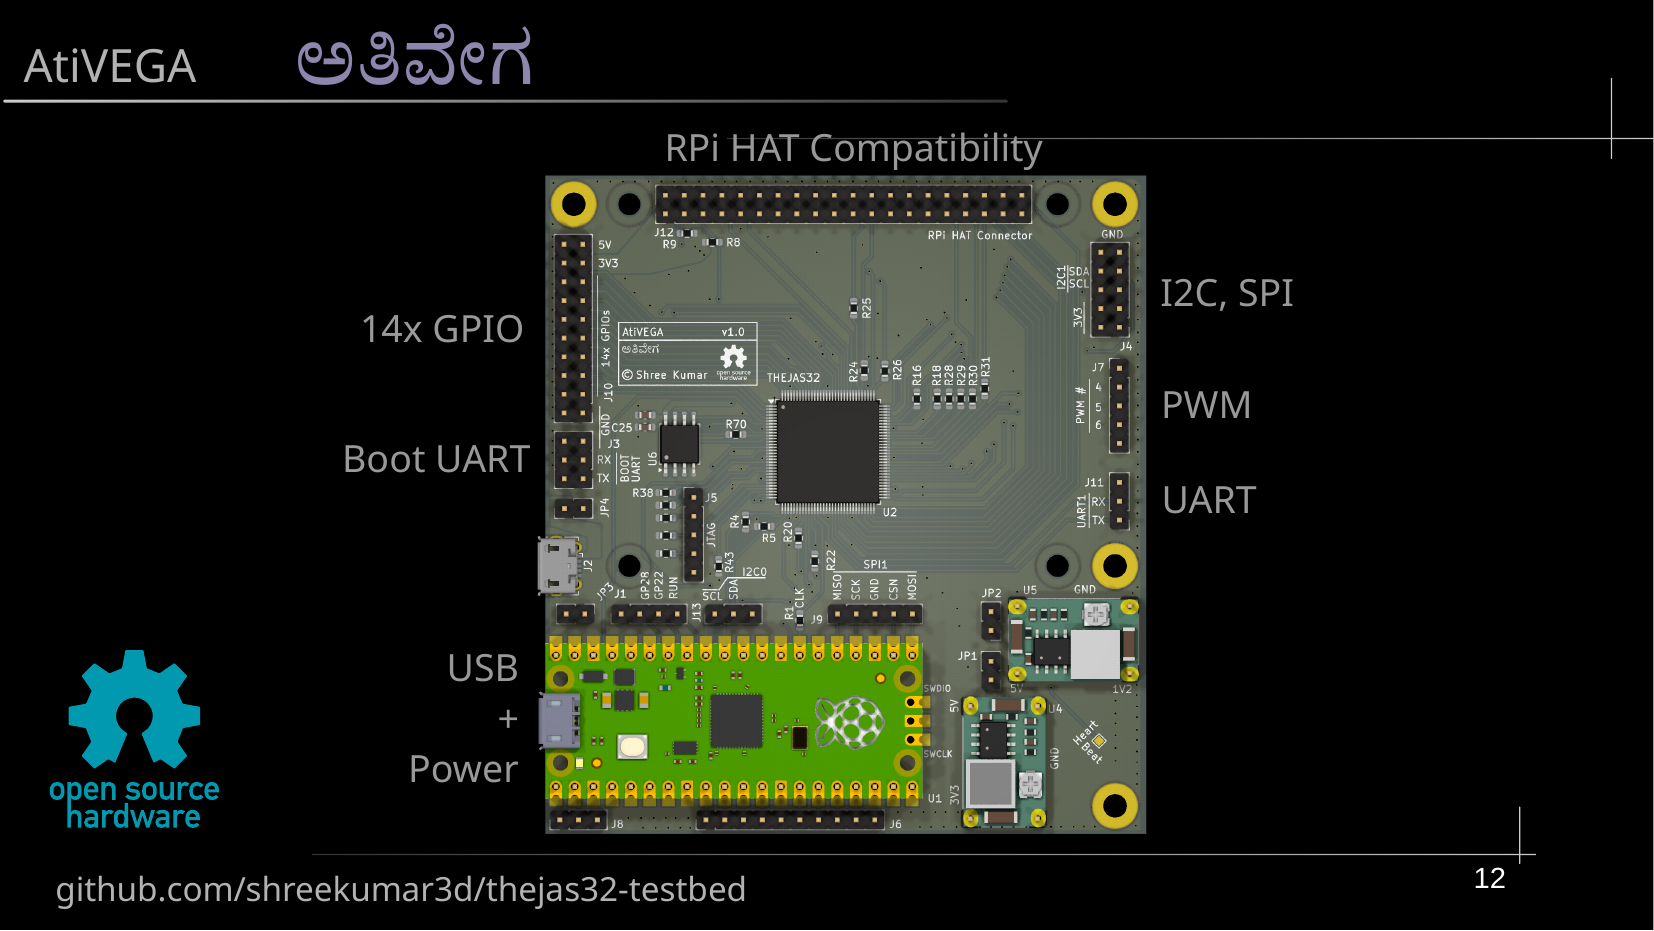

ಅತಿವೇಗ
# AtiVEGA
RPi HAT Compatibility
I2C, SPI
14x GPIO
PWM
Boot UART
UART
USB
+
Power
github.com/shreekumar3d/thejas32-testbed
12